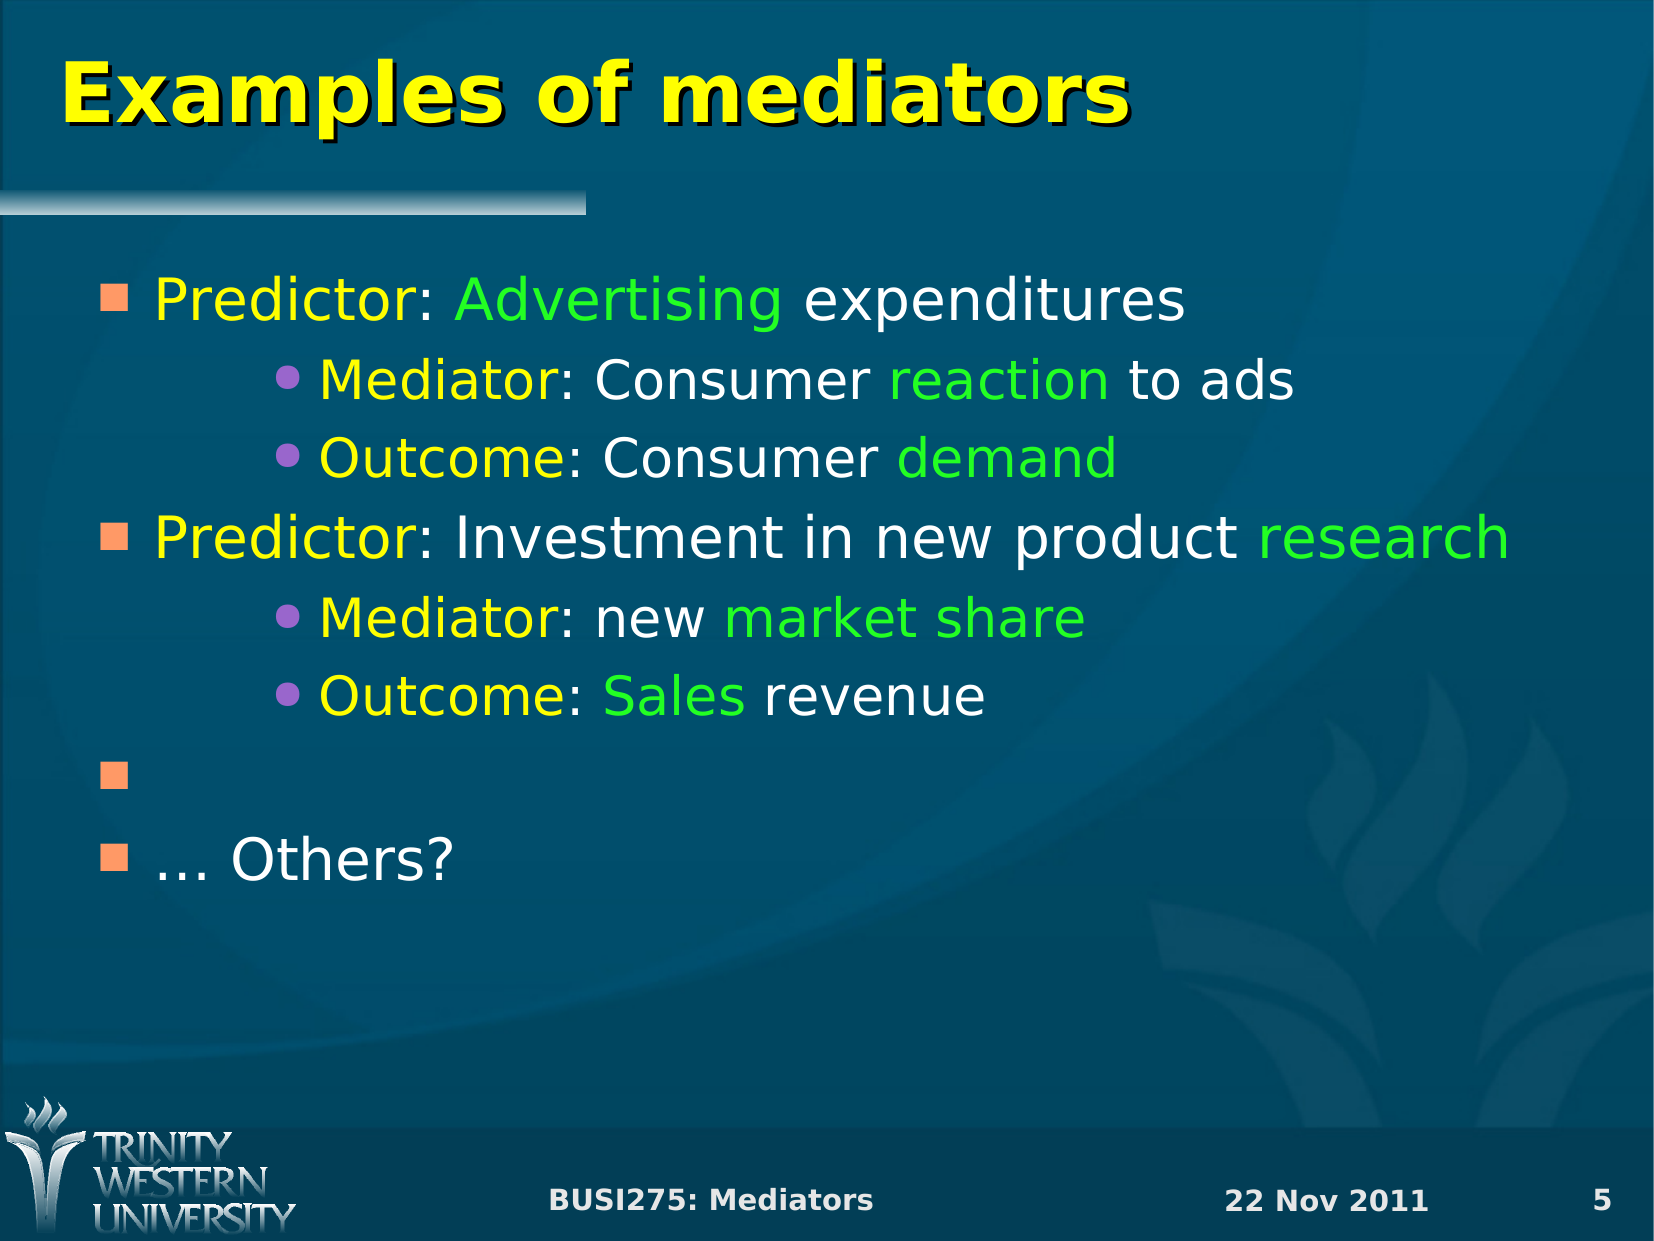

# Examples of mediators
Predictor: Advertising expenditures
Mediator: Consumer reaction to ads
Outcome: Consumer demand
Predictor: Investment in new product research
Mediator: new market share
Outcome: Sales revenue
… Others?
BUSI275: Mediators
22 Nov 2011
5